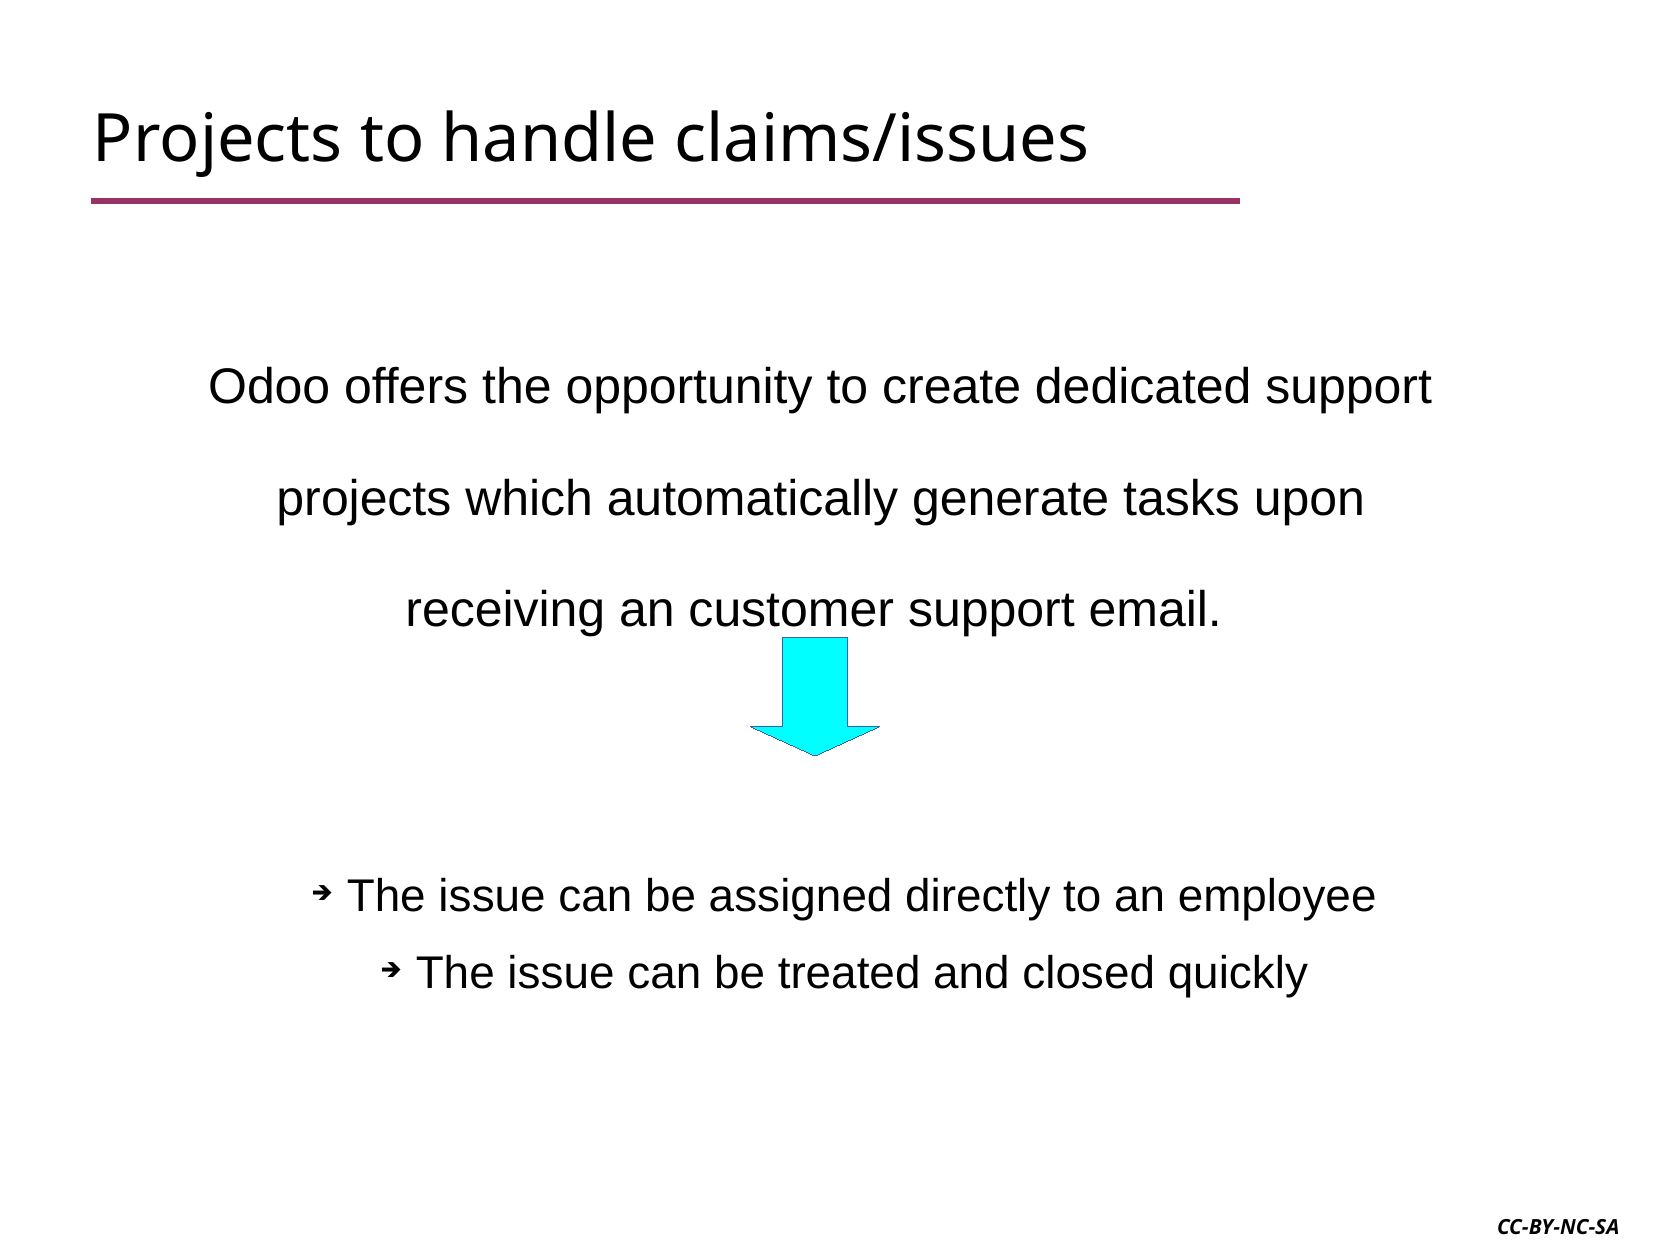

# Projects to handle claims/issues
Odoo offers the opportunity to create dedicated support projects which automatically generate tasks upon receiving an customer support email.
The issue can be assigned directly to an employee
The issue can be treated and closed quickly
CC-BY-NC-SA